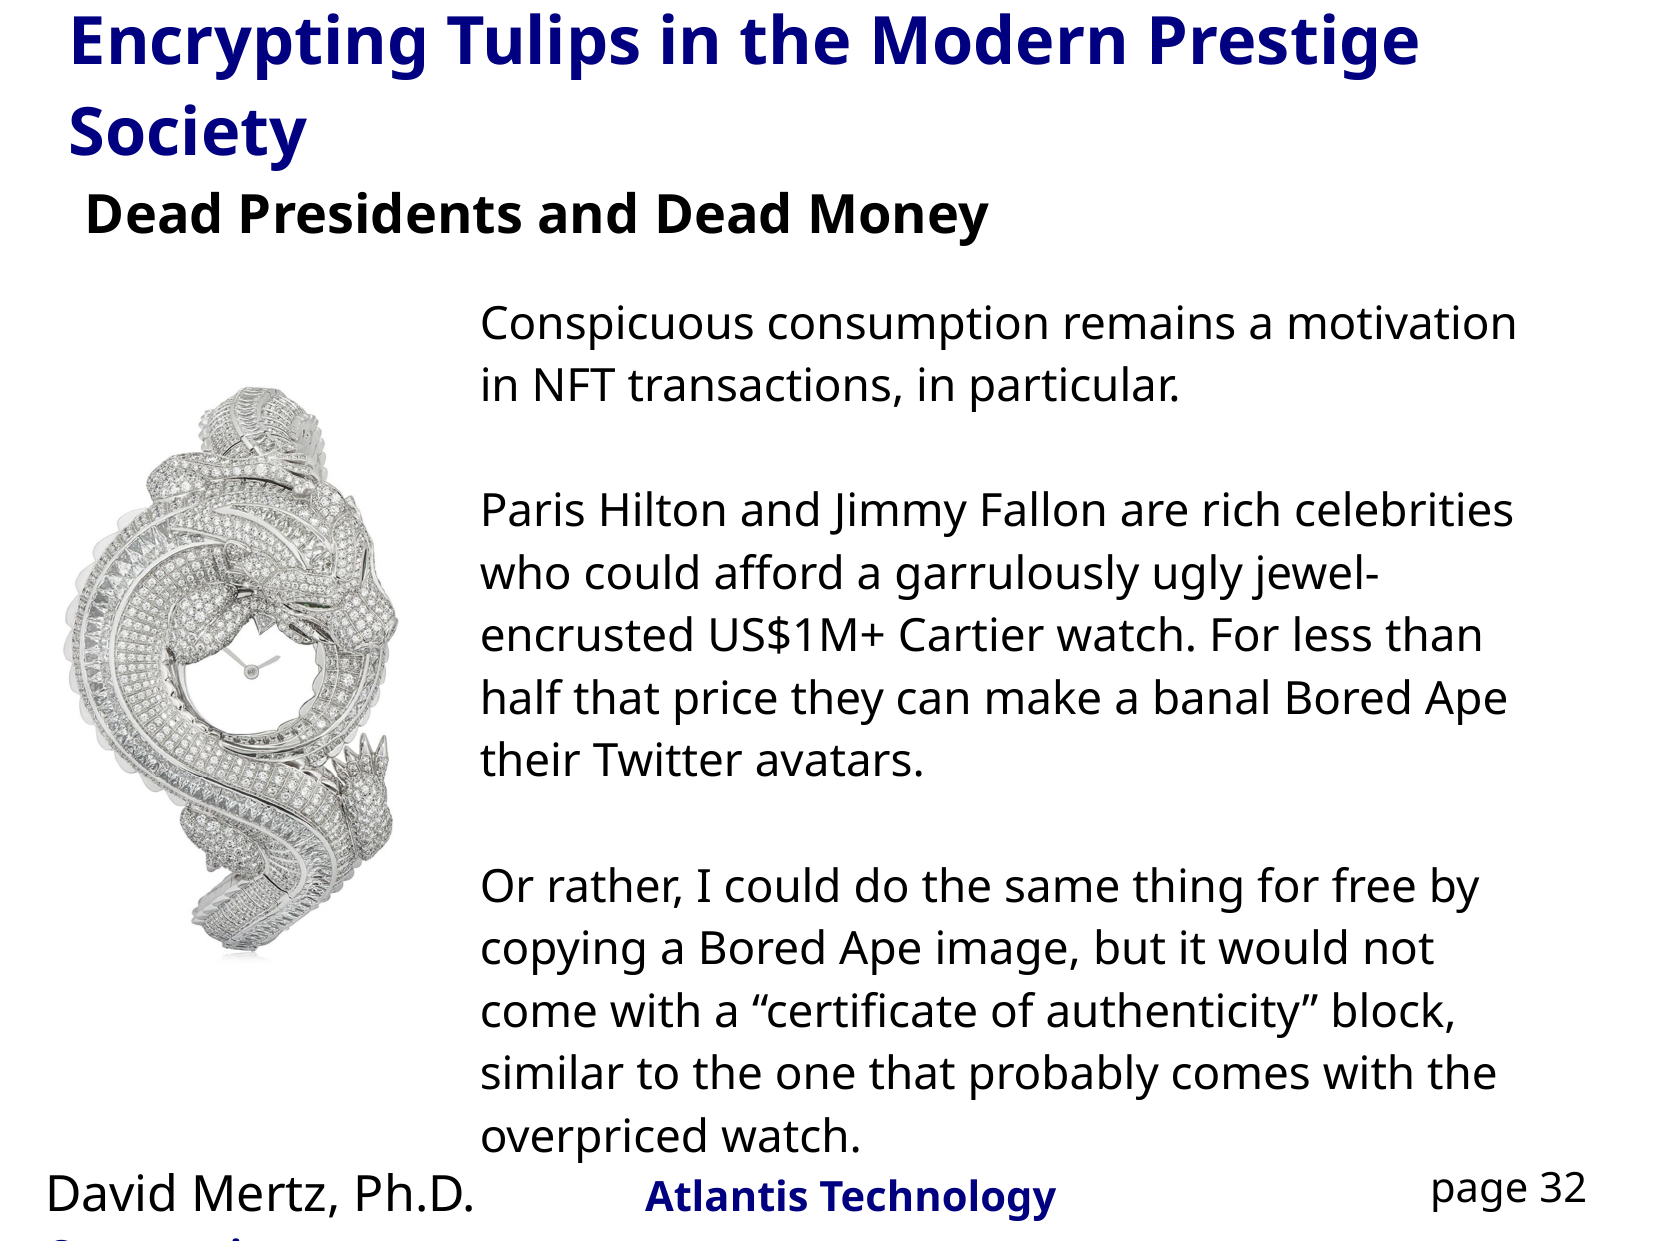

# Dead Presidents and Dead Money
Conspicuous consumption remains a motivation in NFT transactions, in particular.
Paris Hilton and Jimmy Fallon are rich celebrities who could afford a garrulously ugly jewel-encrusted US$1M+ Cartier watch. For less than half that price they can make a banal Bored Ape their Twitter avatars.
Or rather, I could do the same thing for free by copying a Bored Ape image, but it would not come with a “certificate of authenticity” block, similar to the one that probably comes with the overpriced watch.